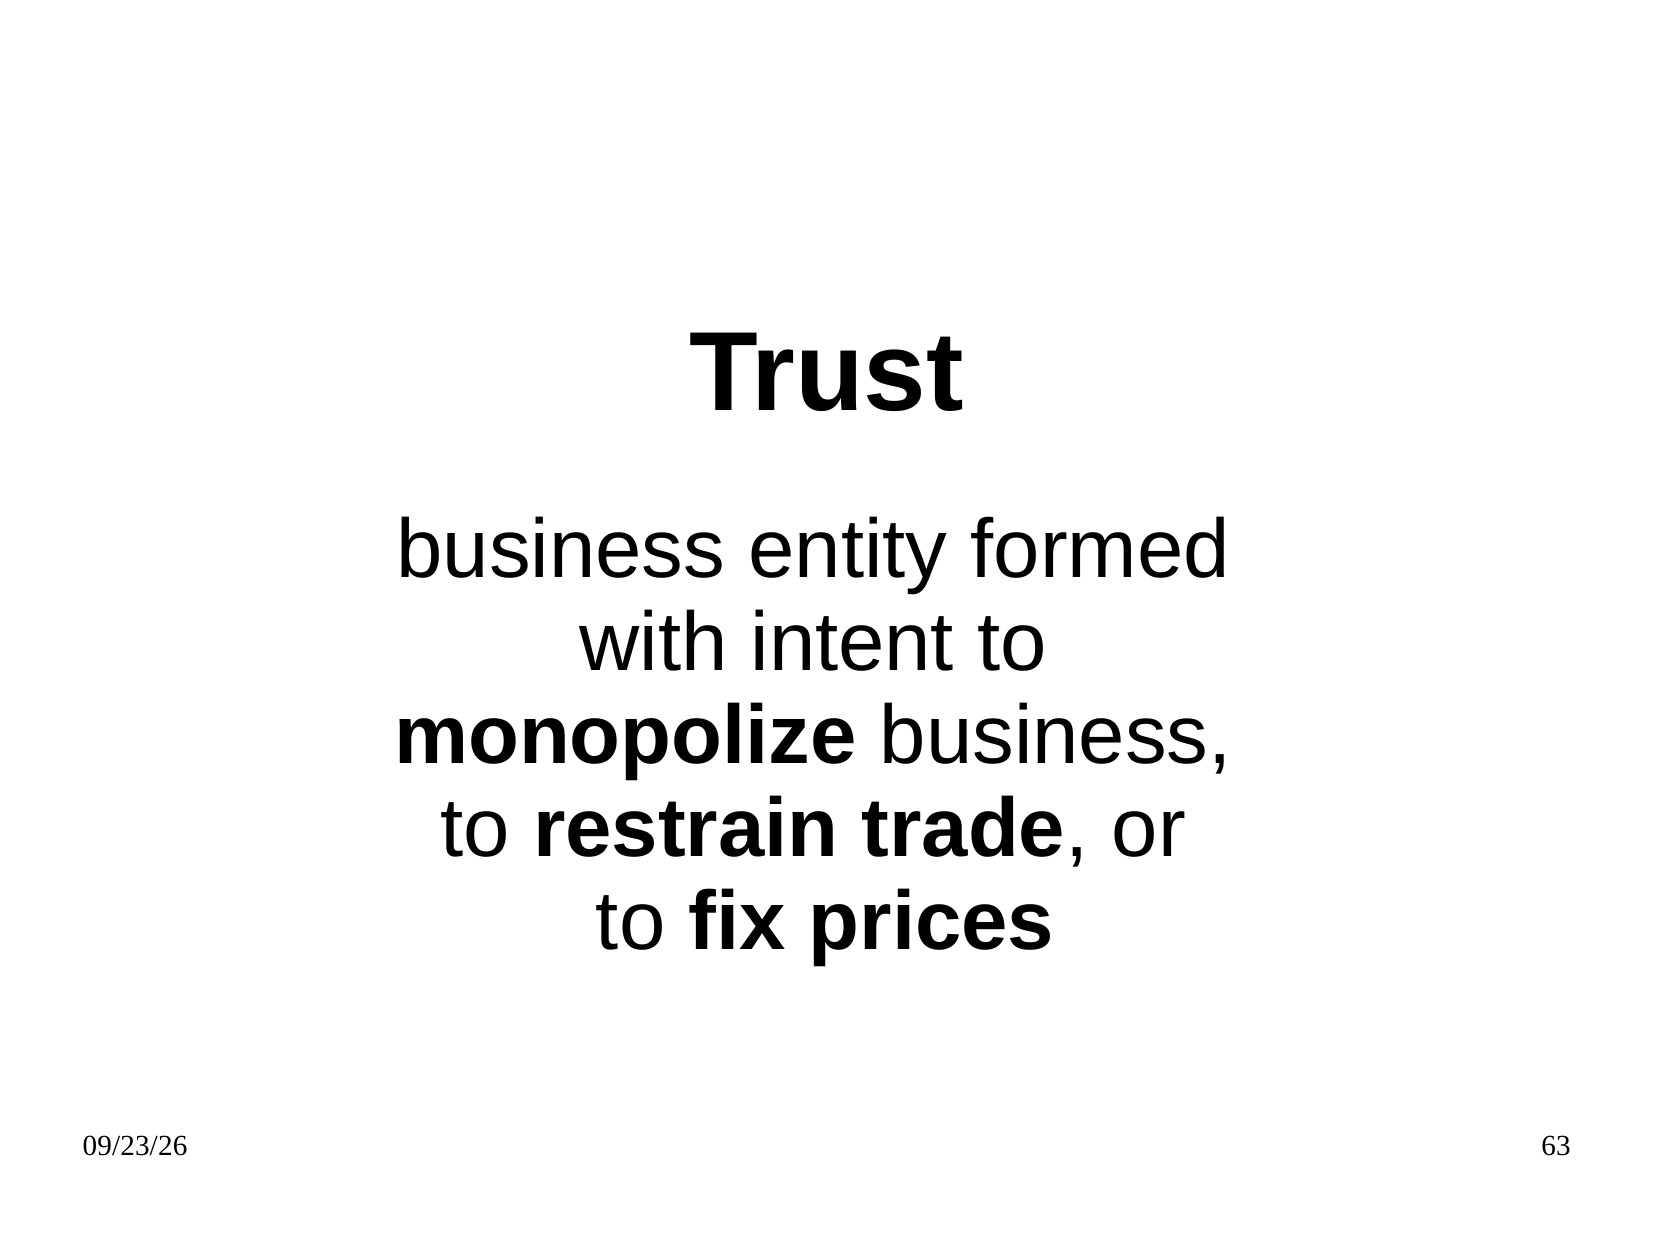

# Trust
business entity formed
with intent to
monopolize business,
to restrain trade, or
to fix prices
63